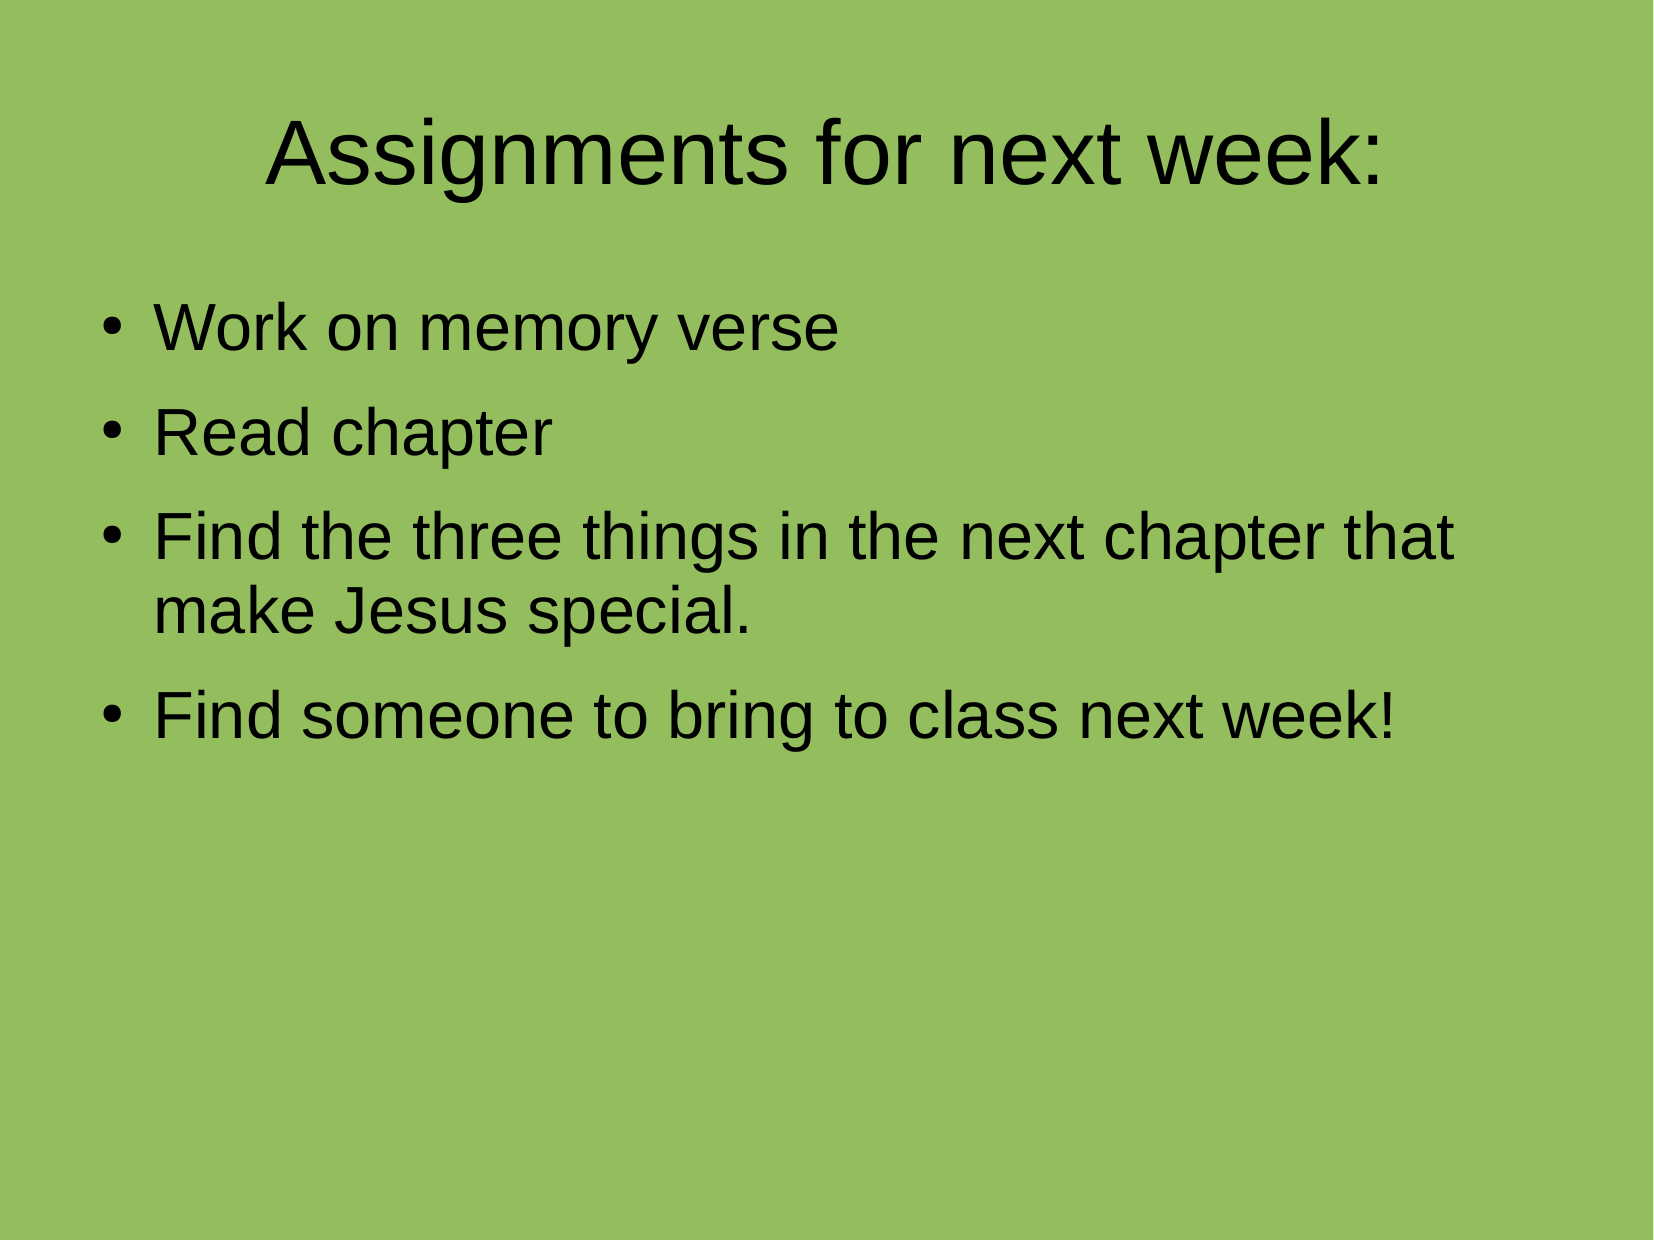

# Assignments for next week:
Work on memory verse
Read chapter
Find the three things in the next chapter that make Jesus special.
Find someone to bring to class next week!